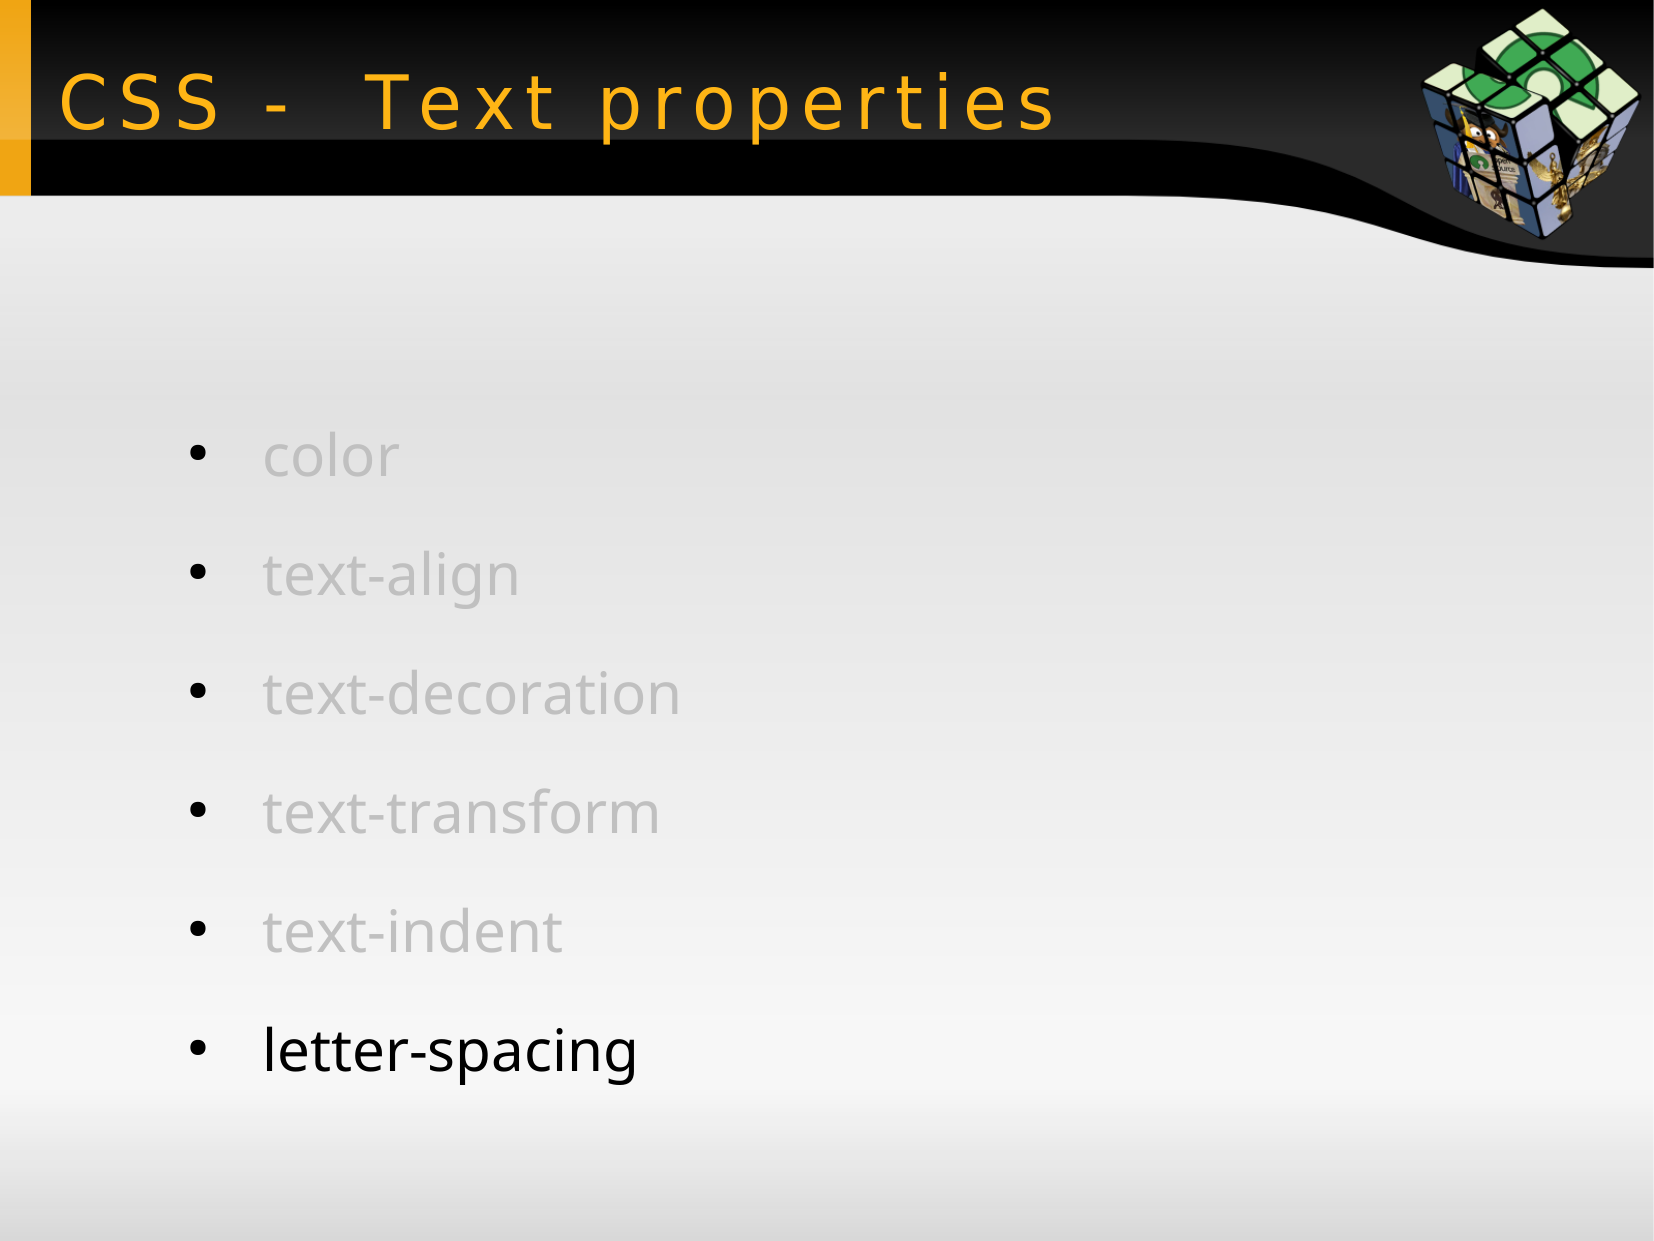

# CSS - Text properties
color
text-align
text-decoration
text-transform
text-indent
letter-spacing